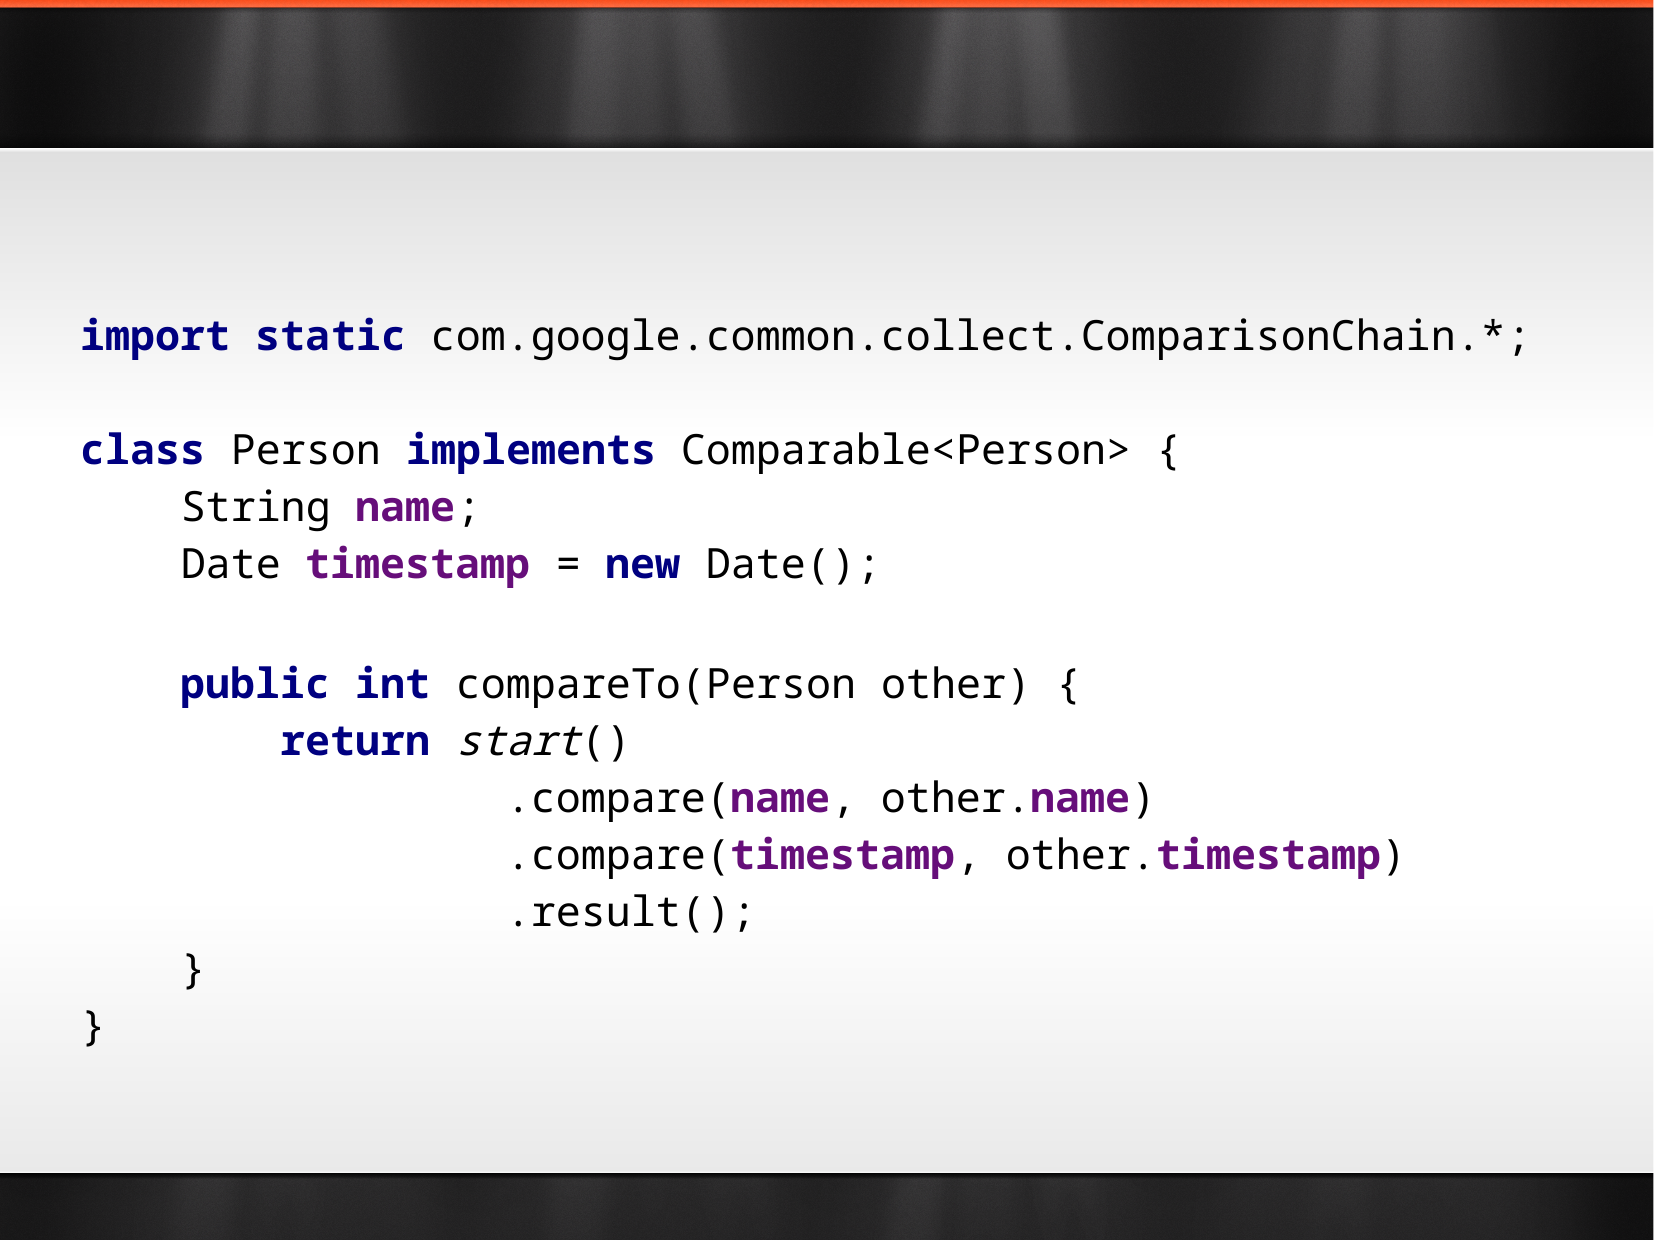

import static com.google.common.collect.ComparisonChain.*;
class Person implements Comparable<Person> {
 String name;
 Date timestamp = new Date();
 public int compareTo(Person other) {
 return start()
 .compare(name, other.name)
 .compare(timestamp, other.timestamp)
 .result();
 }
}